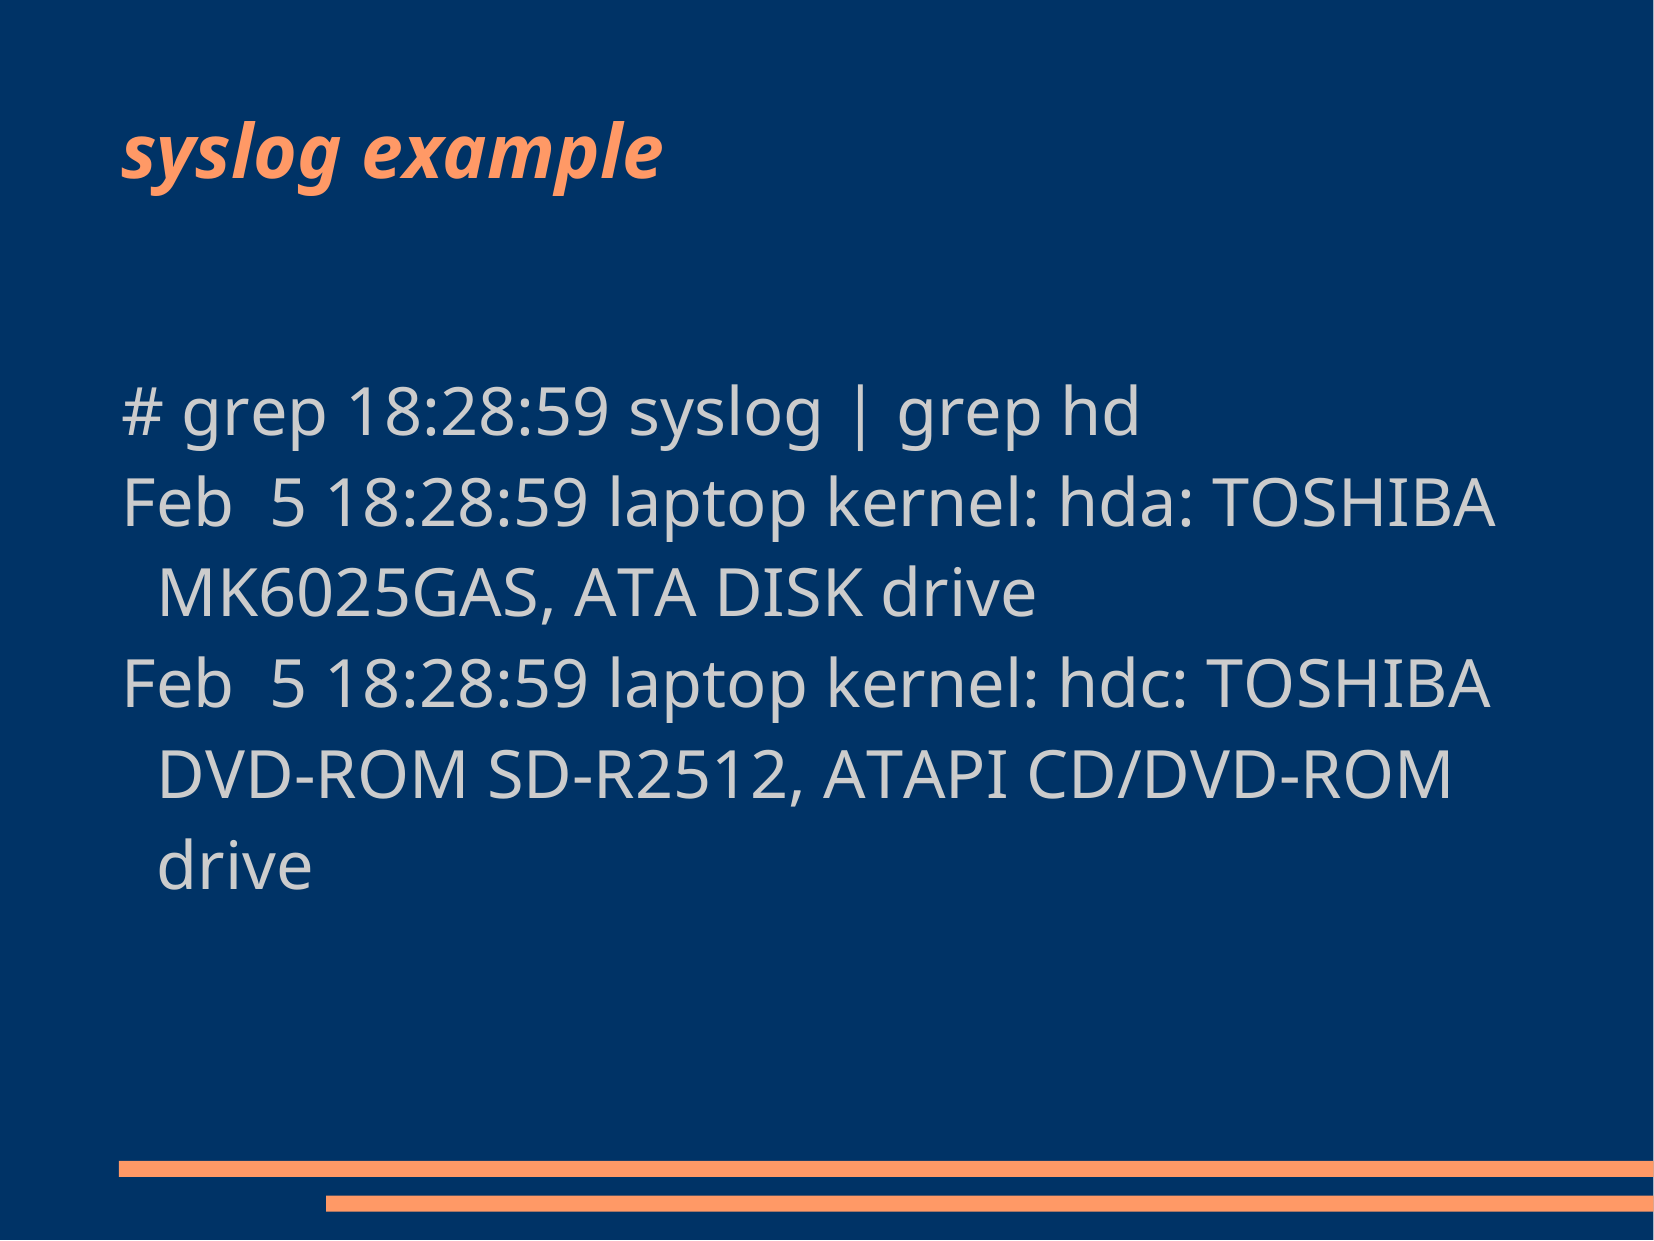

# syslog example
# grep 18:28:59 syslog | grep hd
Feb 5 18:28:59 laptop kernel: hda: TOSHIBA MK6025GAS, ATA DISK drive
Feb 5 18:28:59 laptop kernel: hdc: TOSHIBA DVD-ROM SD-R2512, ATAPI CD/DVD-ROM drive